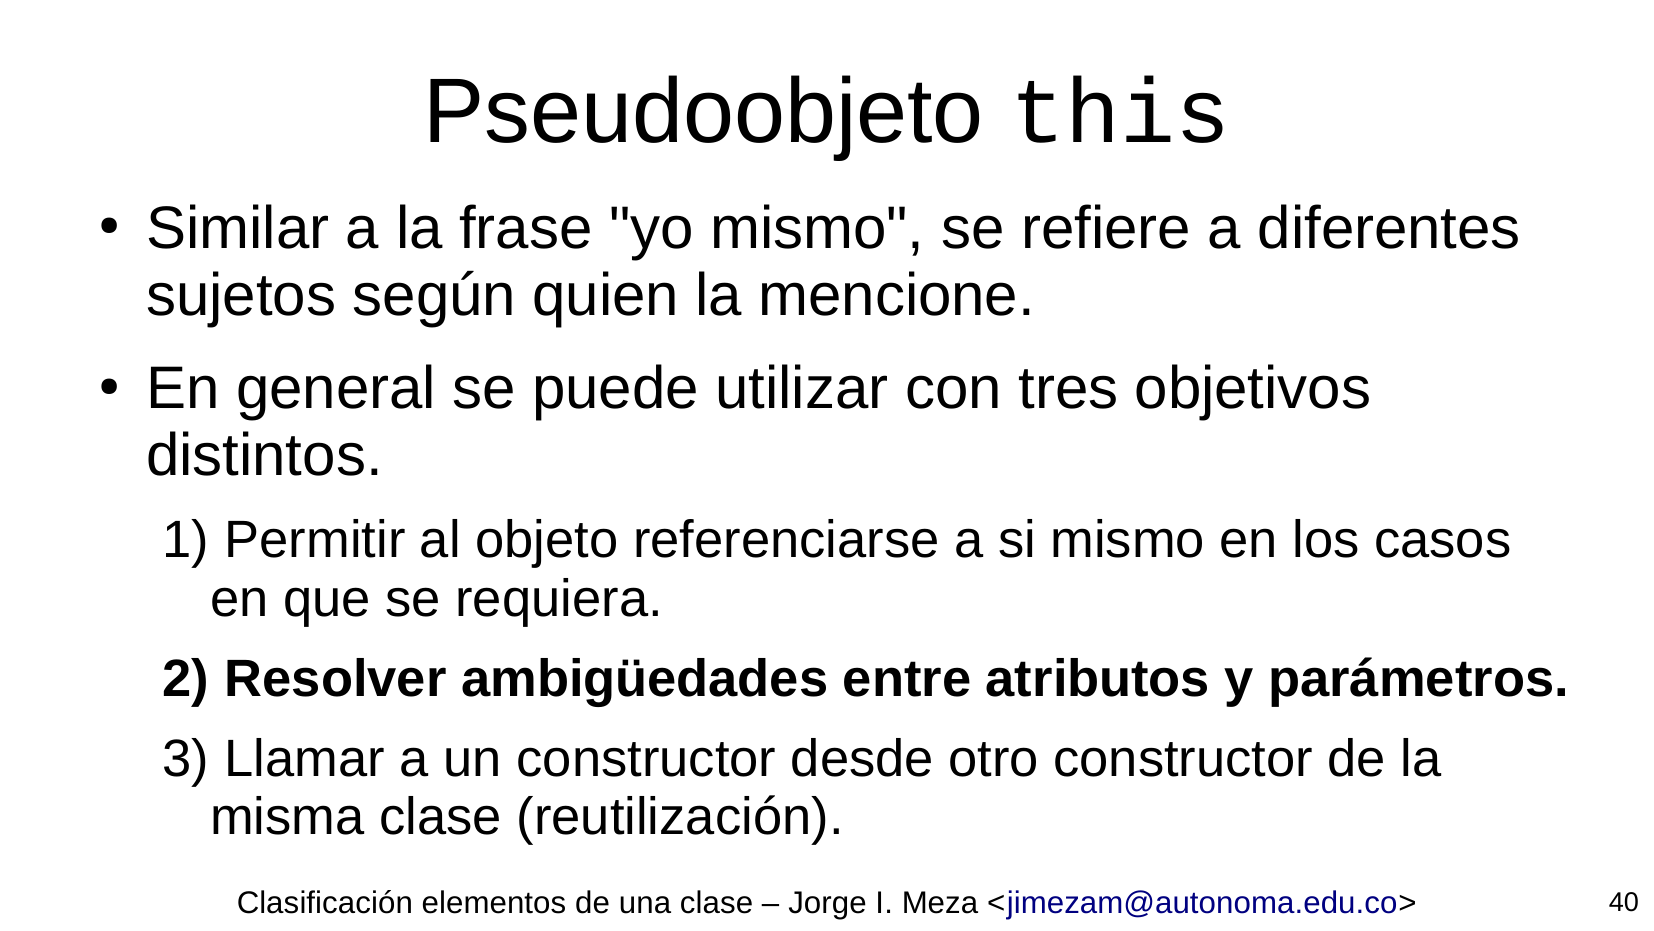

# Pseudoobjeto this
Similar a la frase "yo mismo", se refiere a diferentes sujetos según quien la mencione.
En general se puede utilizar con tres objetivos distintos.
 Permitir al objeto referenciarse a si mismo en los casos en que se requiera.
 Resolver ambigüedades entre atributos y parámetros.
 Llamar a un constructor desde otro constructor de la misma clase (reutilización).